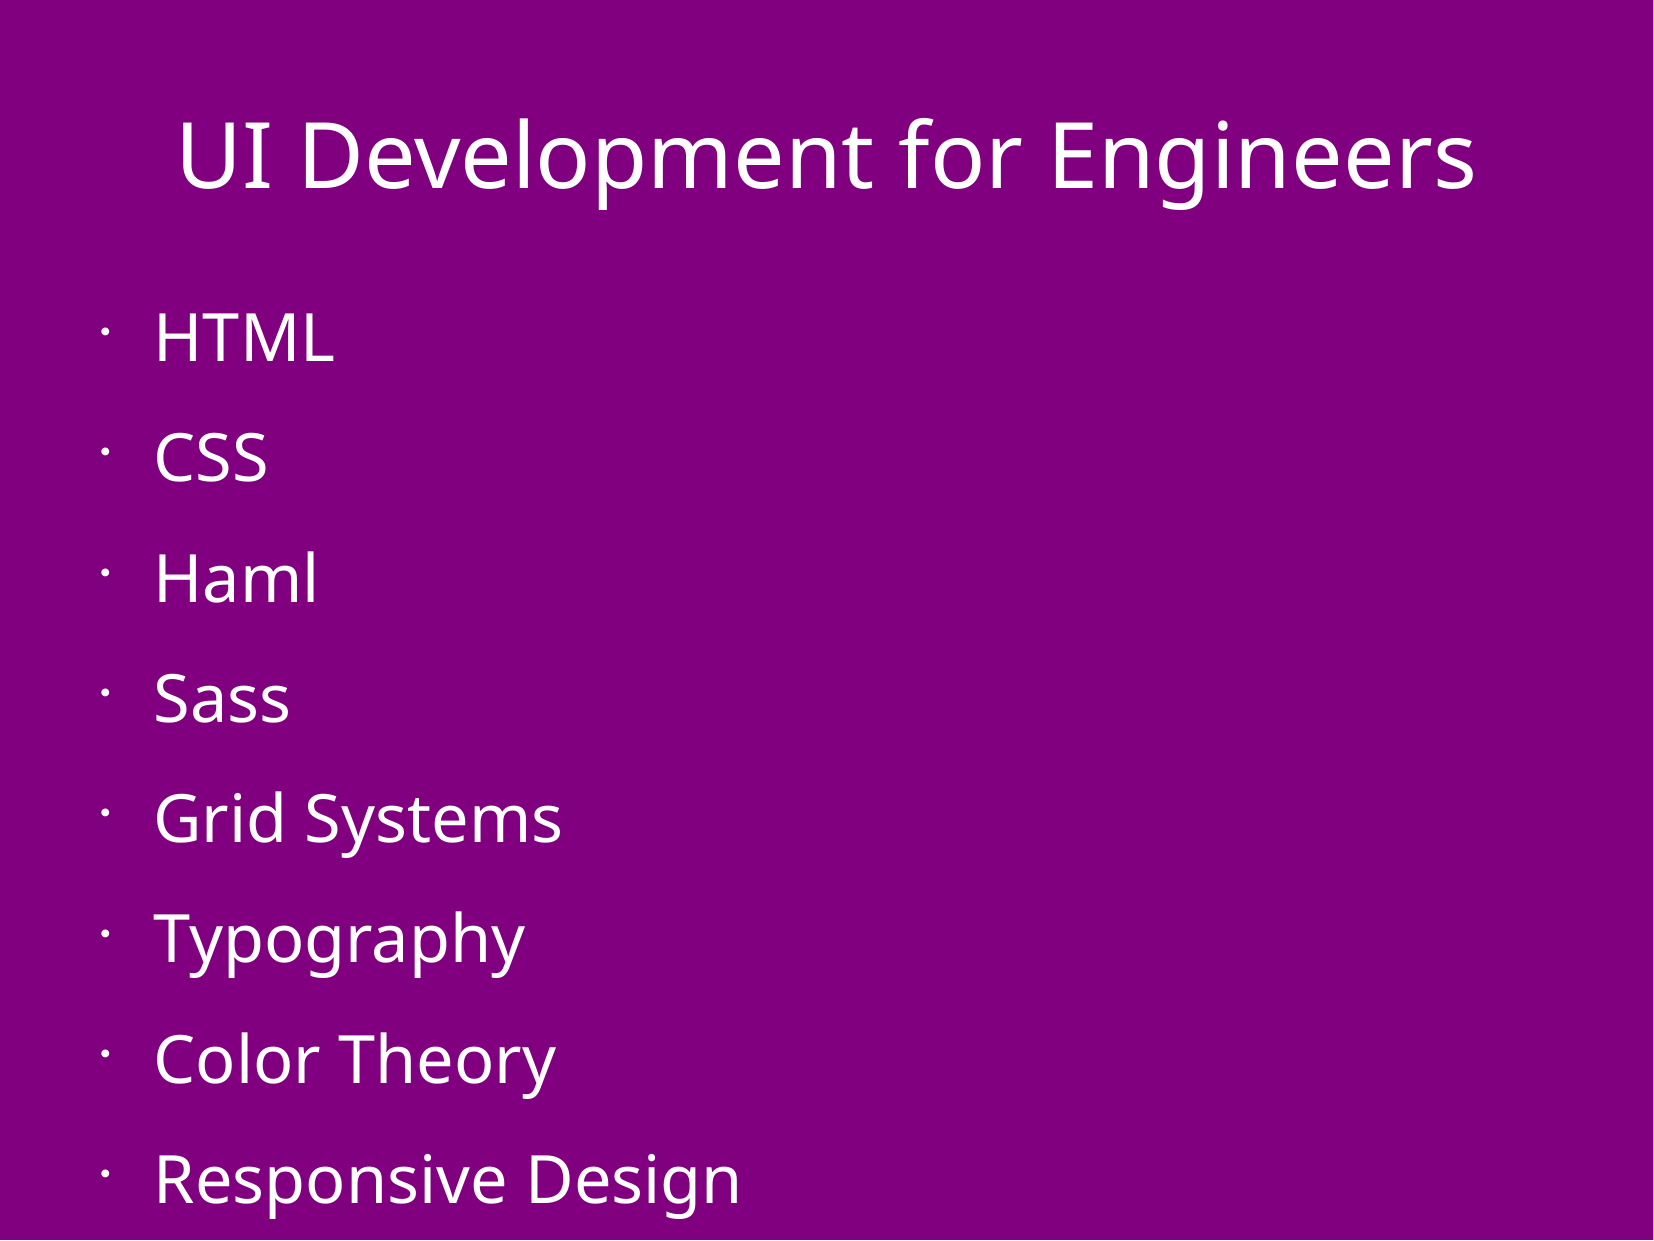

# UI Development for Engineers
HTML
CSS
Haml
Sass
Grid Systems
Typography
Color Theory
Responsive Design